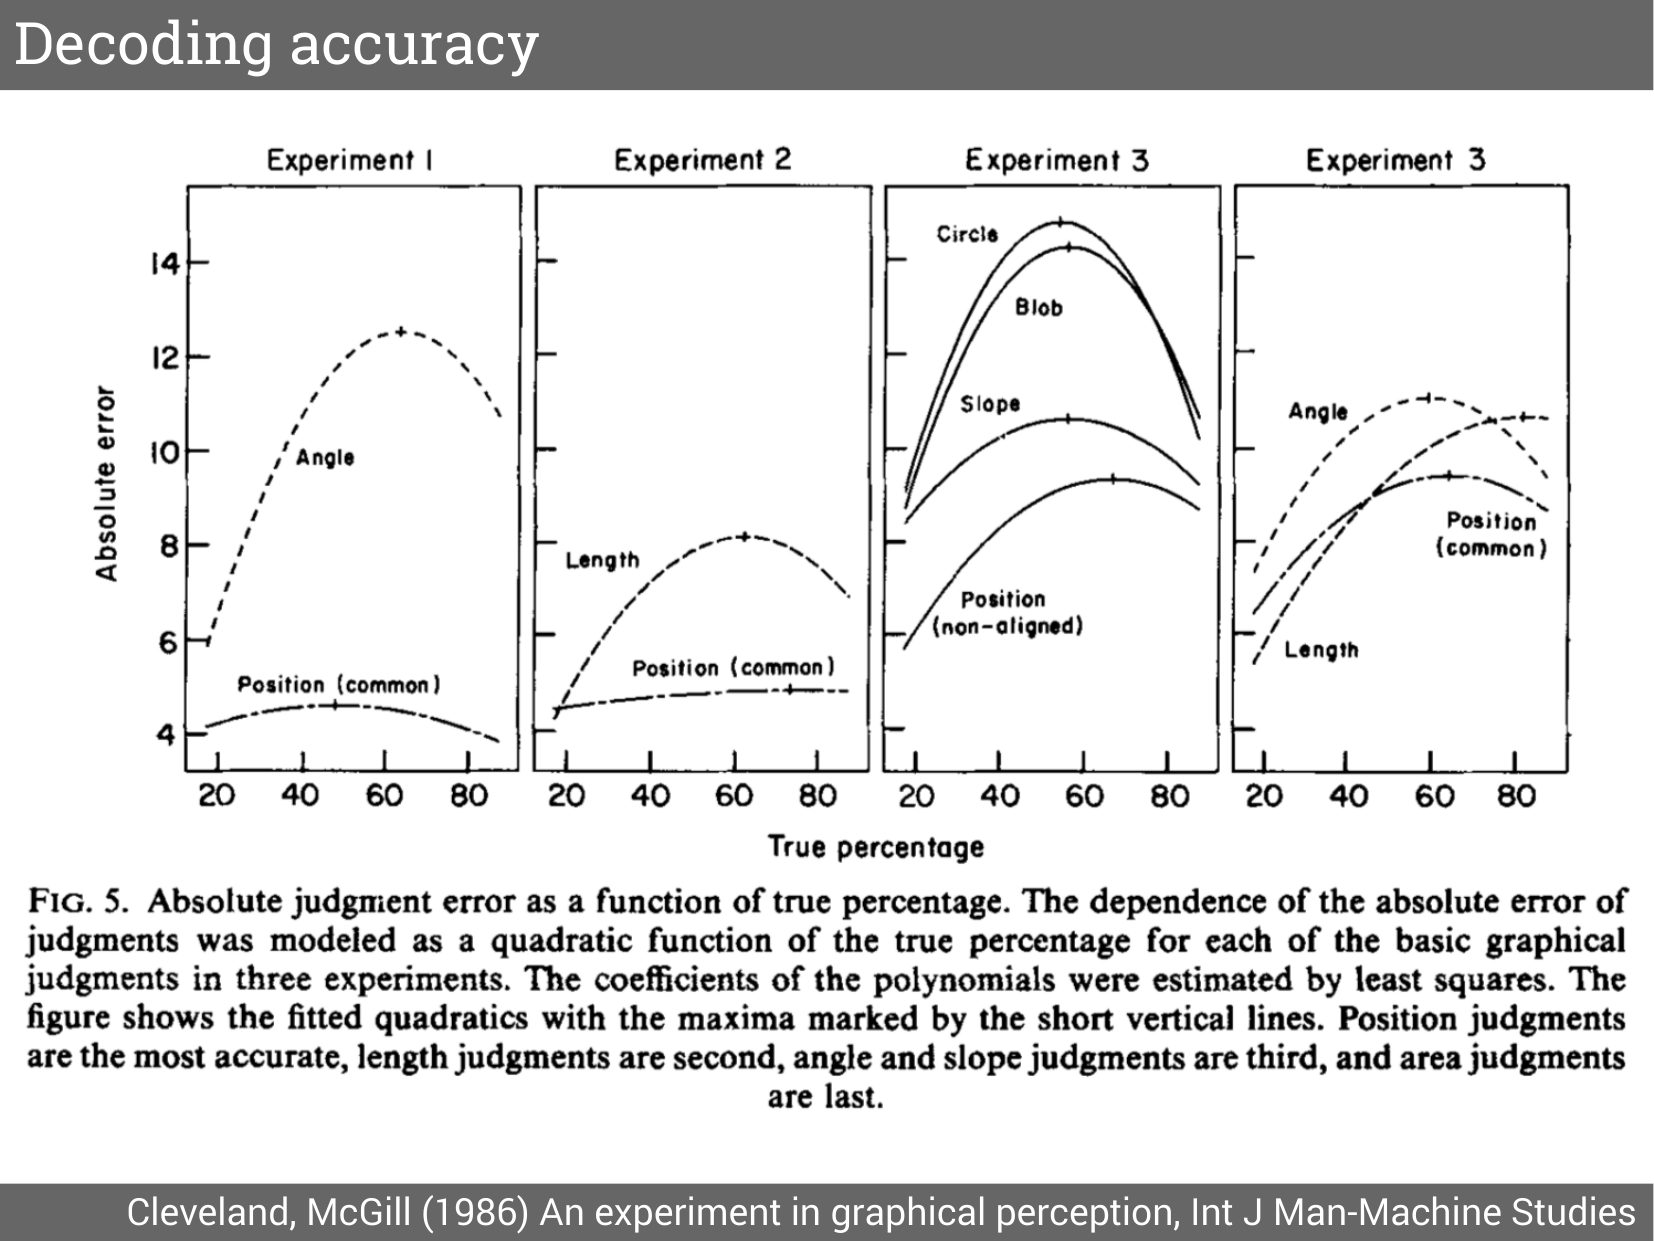

Decoding accuracy
Cleveland, McGill (1986) An experiment in graphical perception, Int J Man-Machine Studies